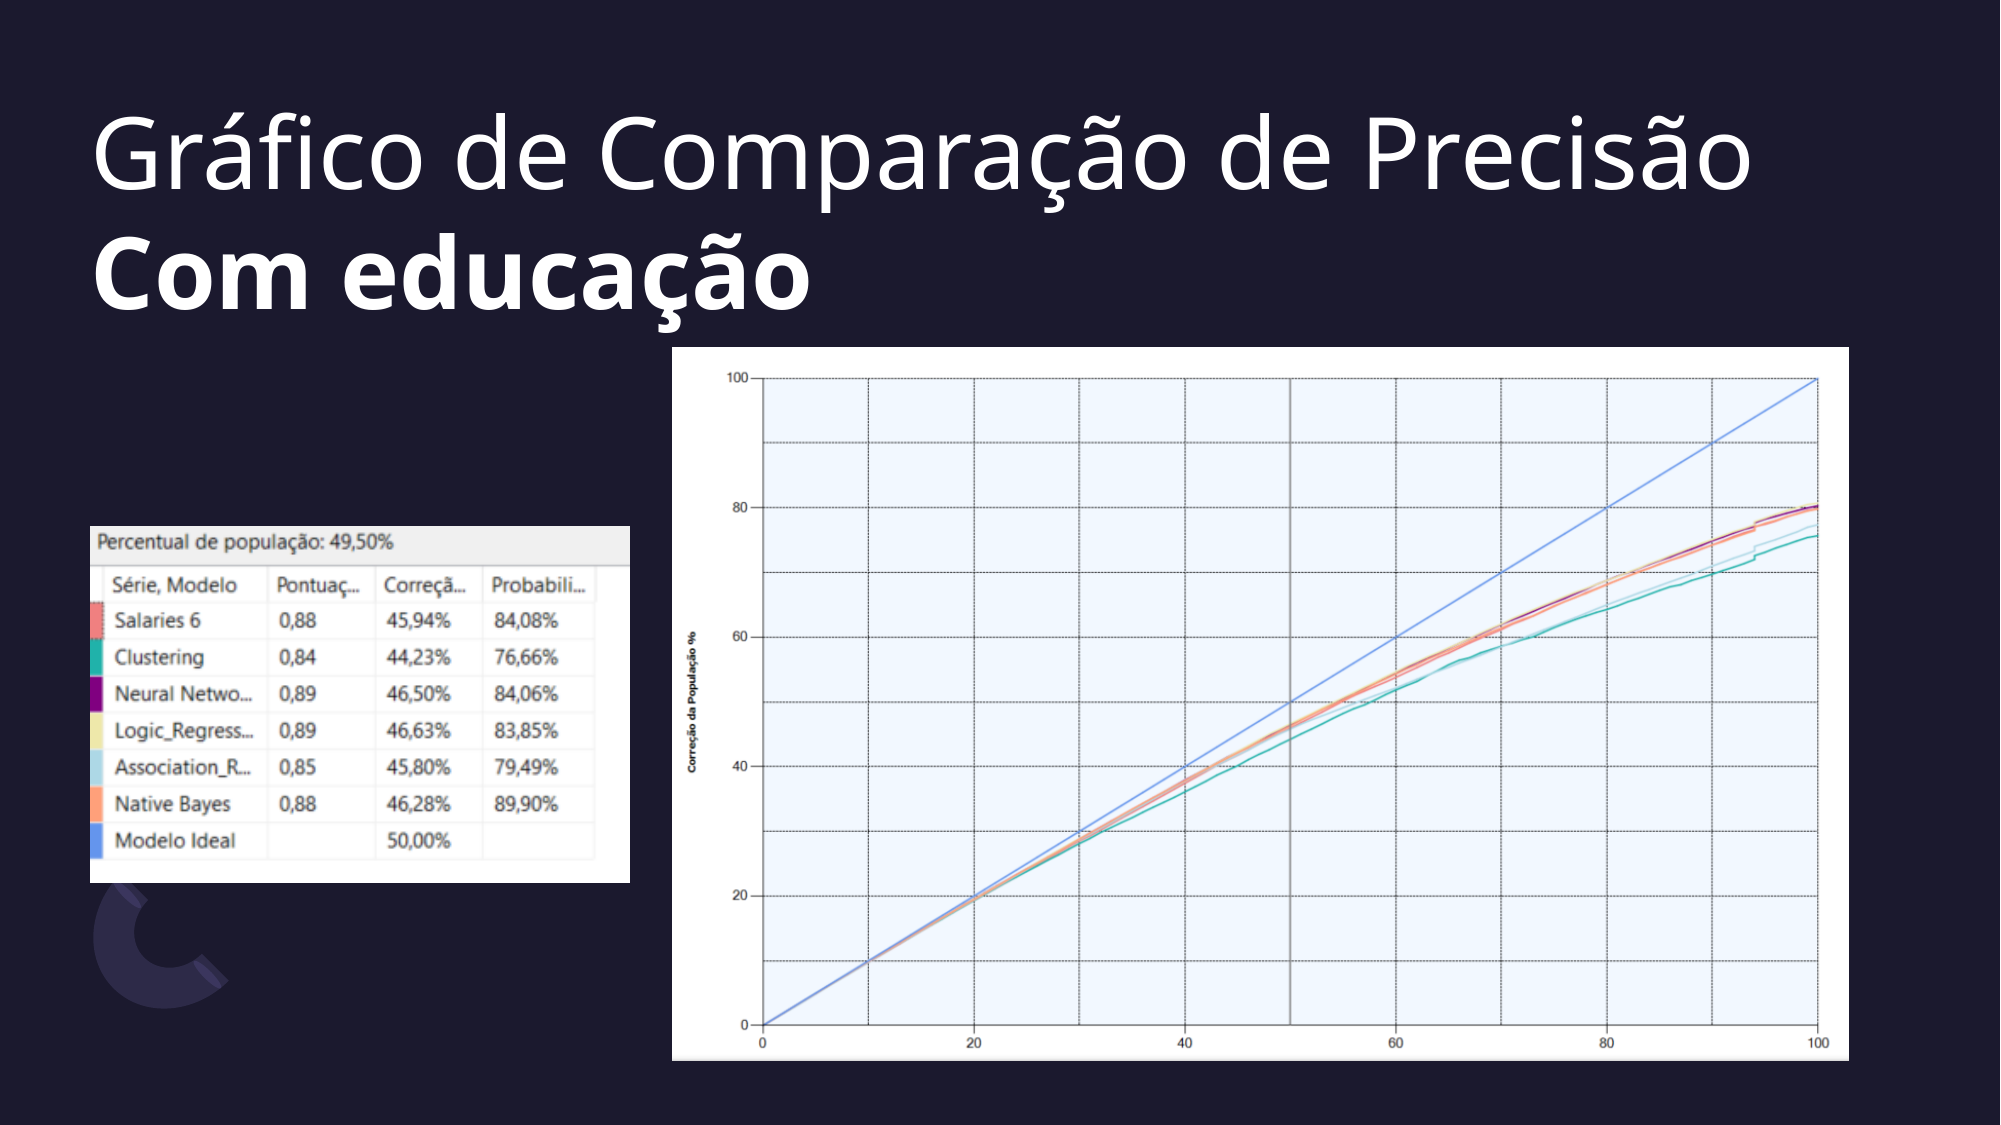

# Gráfico de Comparação de Precisão Com educação